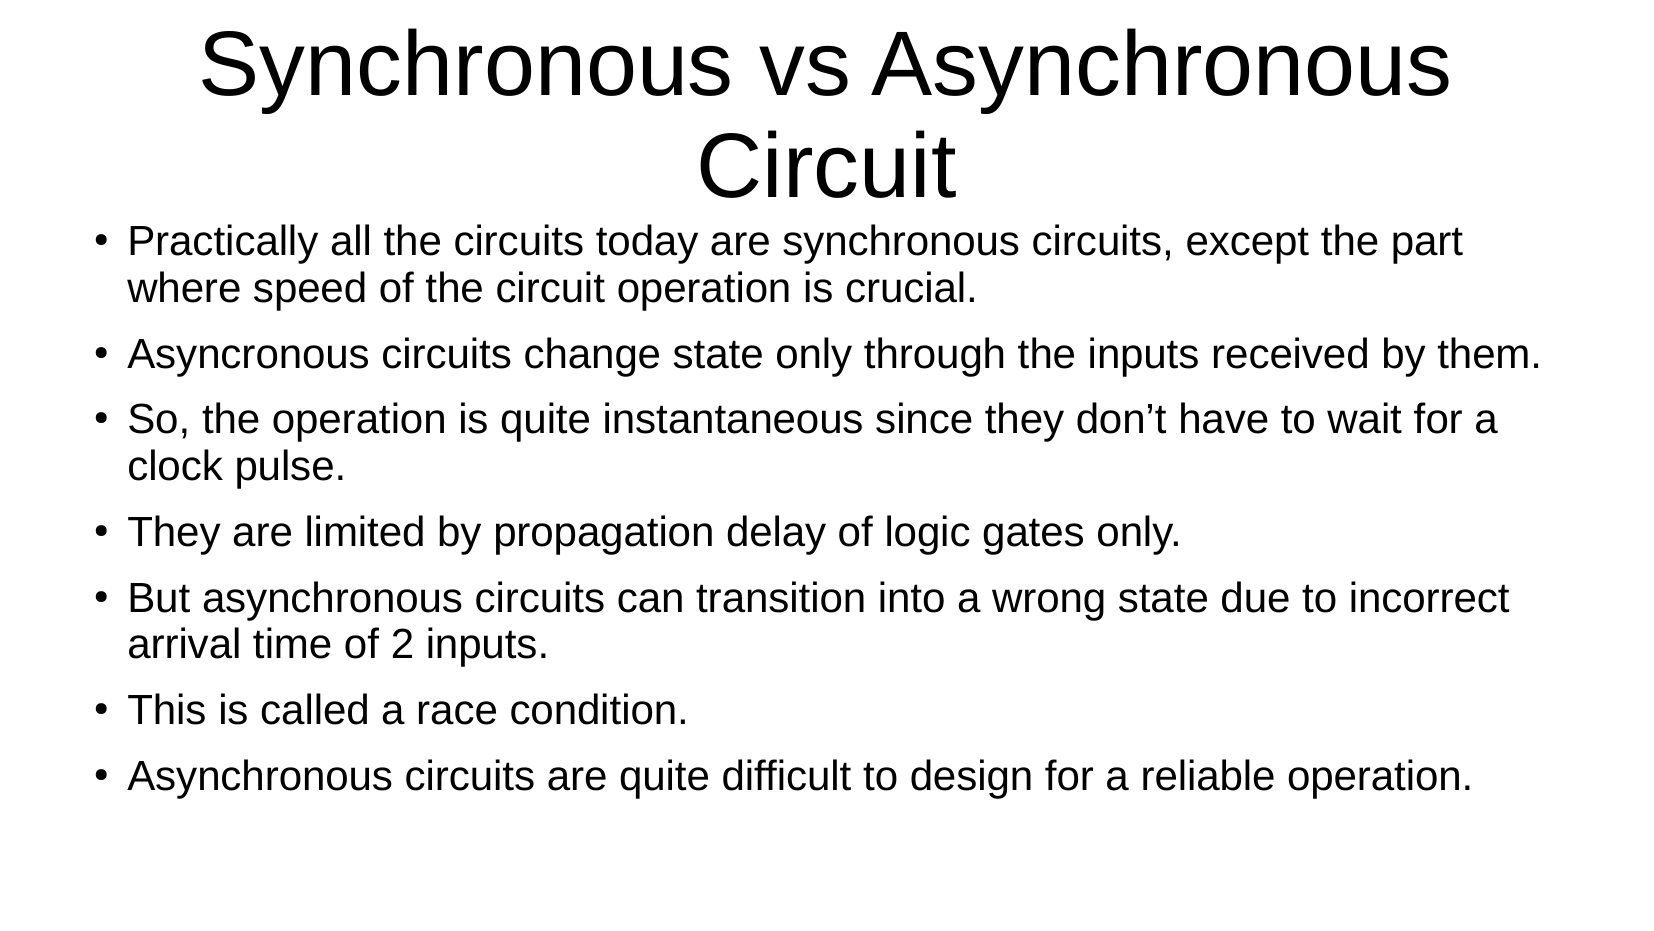

# Synchronous vs Asynchronous Circuit
Practically all the circuits today are synchronous circuits, except the part where speed of the circuit operation is crucial.
Asyncronous circuits change state only through the inputs received by them.
So, the operation is quite instantaneous since they don’t have to wait for a clock pulse.
They are limited by propagation delay of logic gates only.
But asynchronous circuits can transition into a wrong state due to incorrect arrival time of 2 inputs.
This is called a race condition.
Asynchronous circuits are quite difficult to design for a reliable operation.